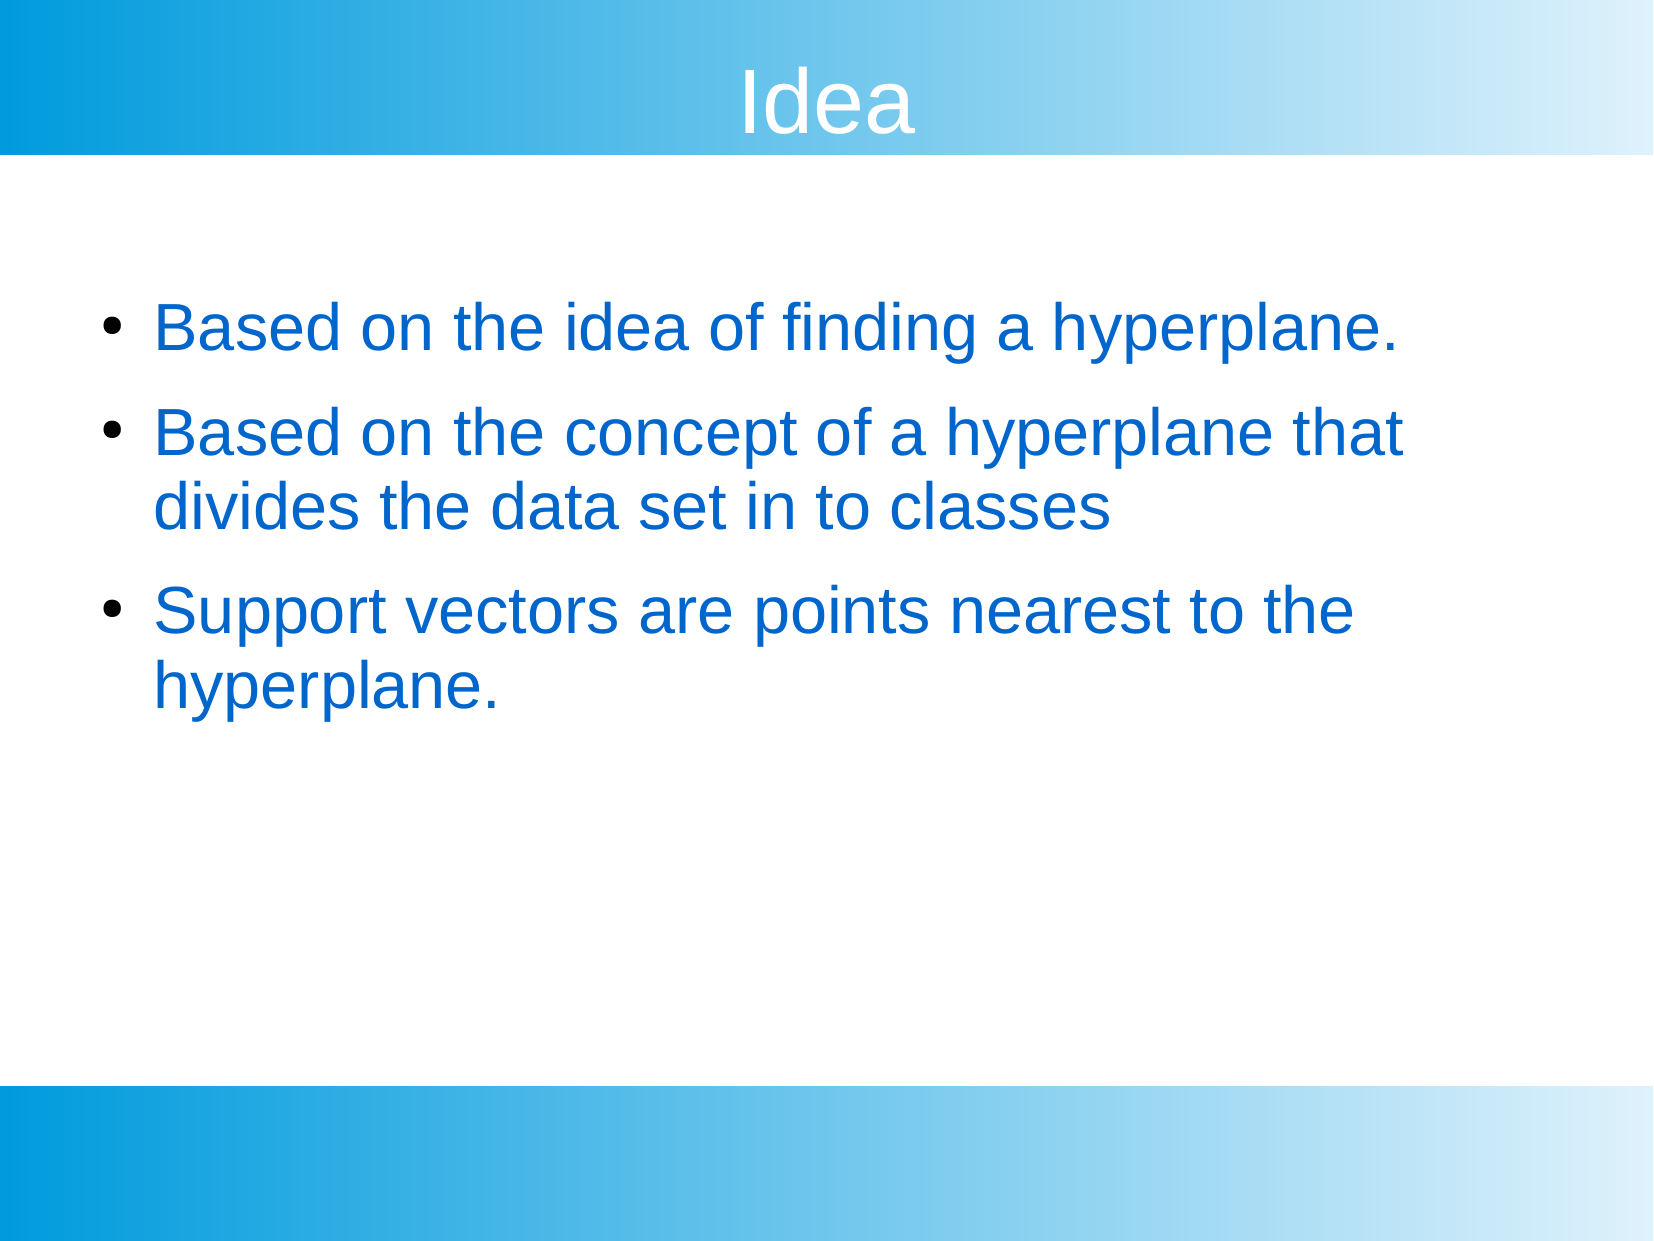

# Idea
Based on the idea of finding a hyperplane.
Based on the concept of a hyperplane that divides the data set in to classes
Support vectors are points nearest to the hyperplane.